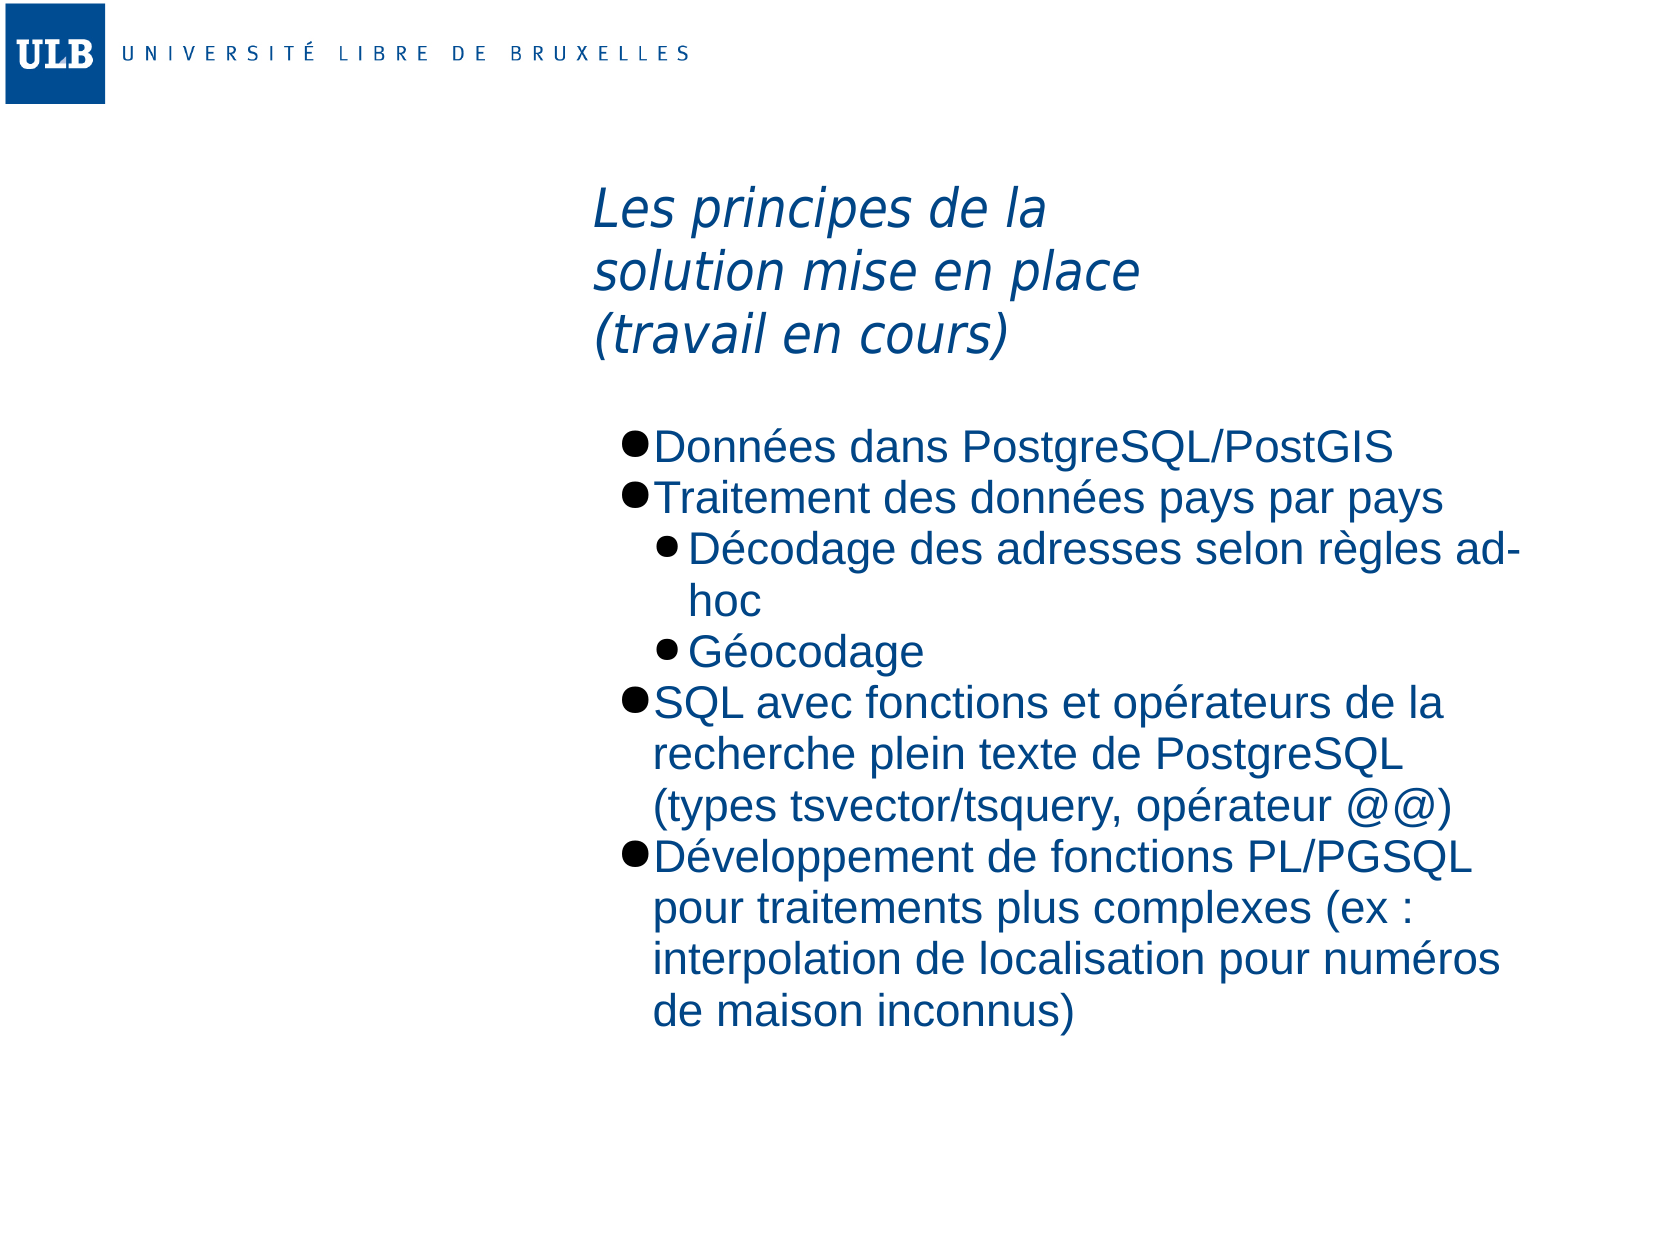

Les principes de la solution mise en place (travail en cours)
Données dans PostgreSQL/PostGIS
Traitement des données pays par pays
Décodage des adresses selon règles ad-hoc
Géocodage
SQL avec fonctions et opérateurs de la recherche plein texte de PostgreSQL (types tsvector/tsquery, opérateur @@)
Développement de fonctions PL/PGSQL pour traitements plus complexes (ex : interpolation de localisation pour numéros de maison inconnus)